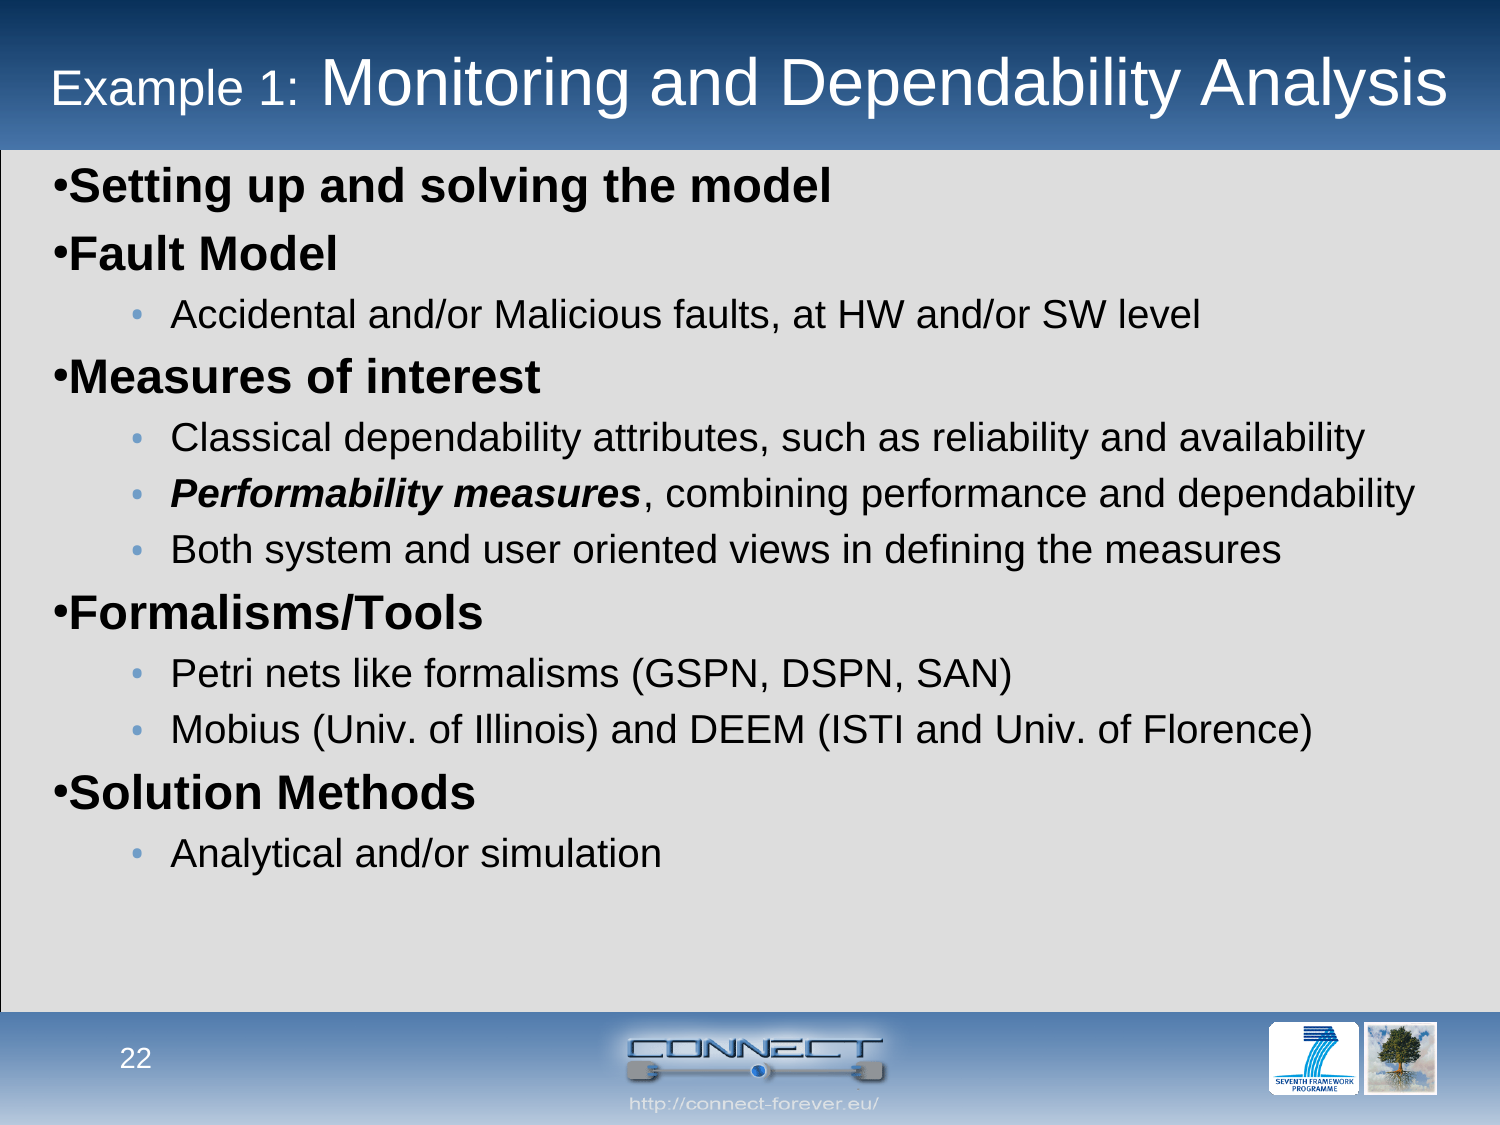

# Example 1: Monitoring and Dependability Analysis
Setting up and solving the model
Fault Model
Accidental and/or Malicious faults, at HW and/or SW level
Measures of interest
Classical dependability attributes, such as reliability and availability
Performability measures, combining performance and dependability
Both system and user oriented views in defining the measures
Formalisms/Tools
Petri nets like formalisms (GSPN, DSPN, SAN)
Mobius (Univ. of Illinois) and DEEM (ISTI and Univ. of Florence)
Solution Methods
Analytical and/or simulation
22